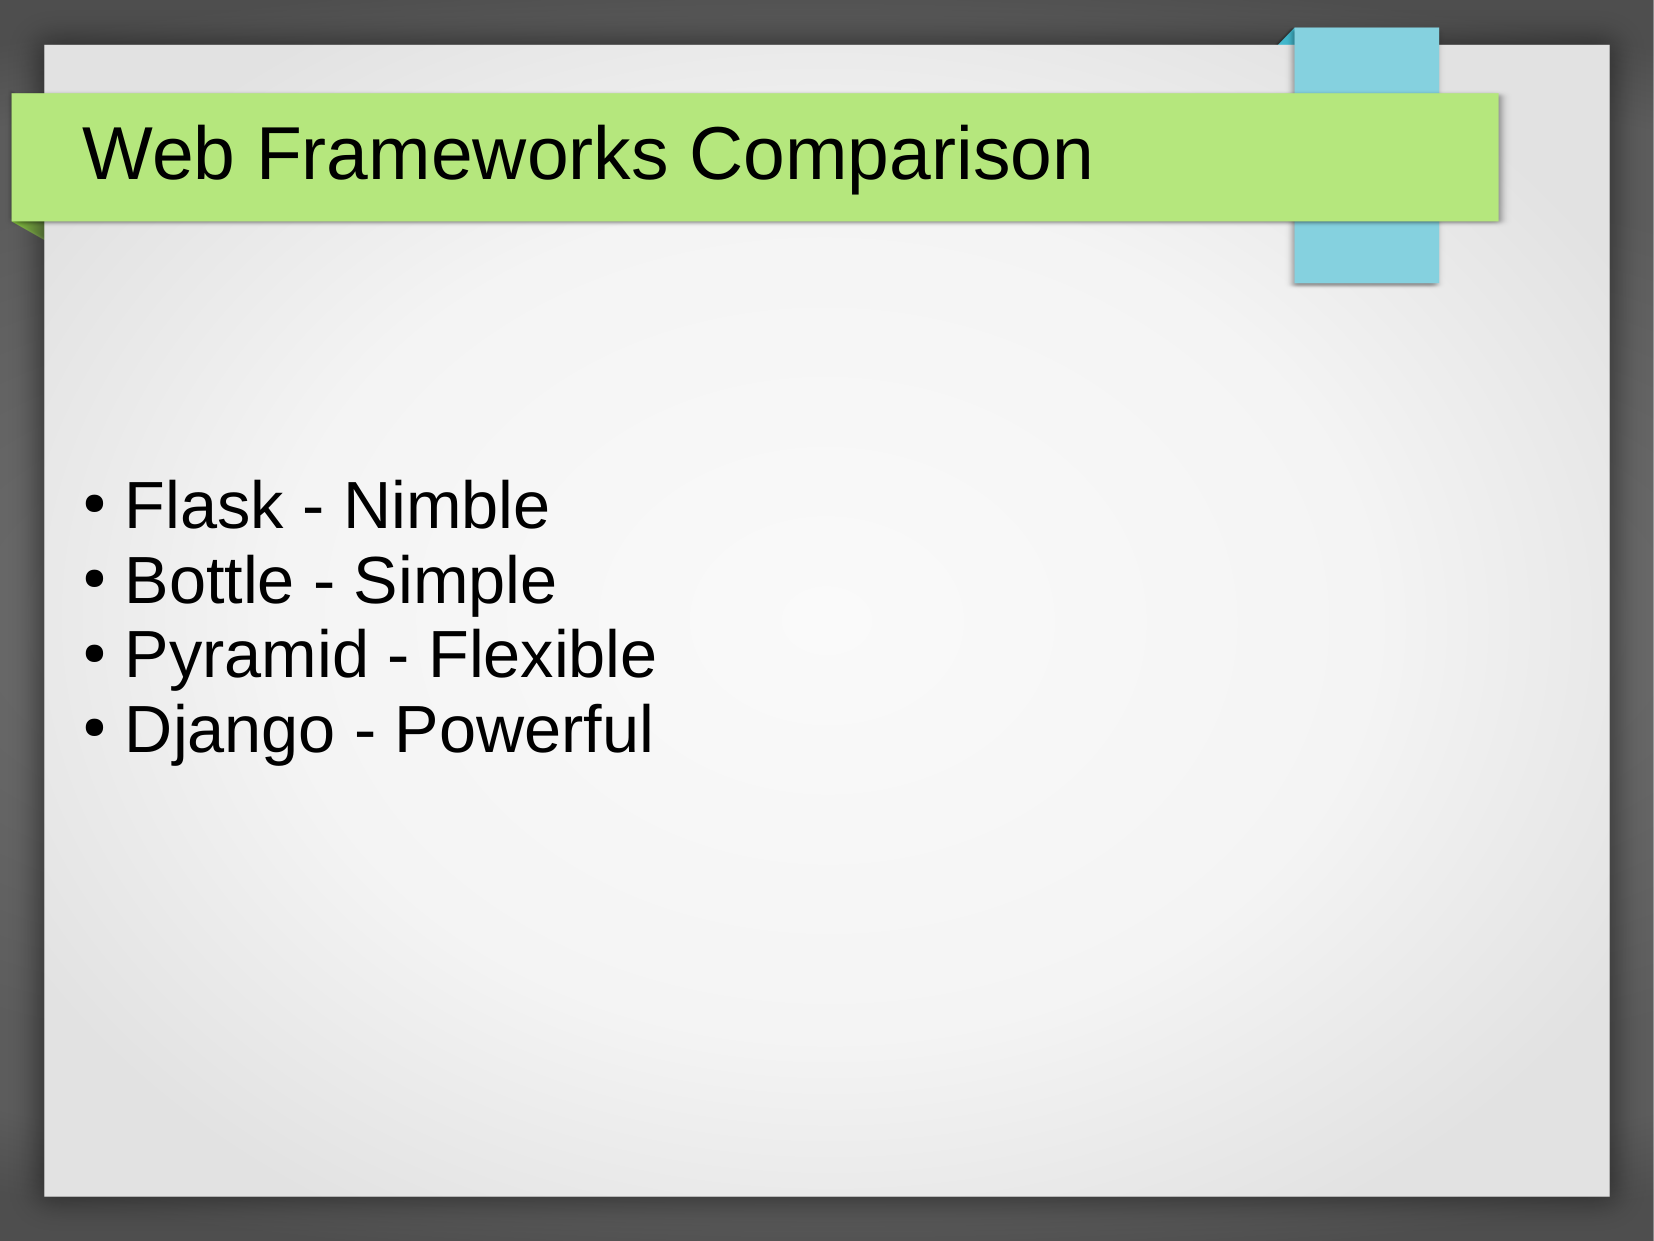

# Web Frameworks Comparison
 Flask - Nimble
 Bottle - Simple
 Pyramid - Flexible
 Django - Powerful